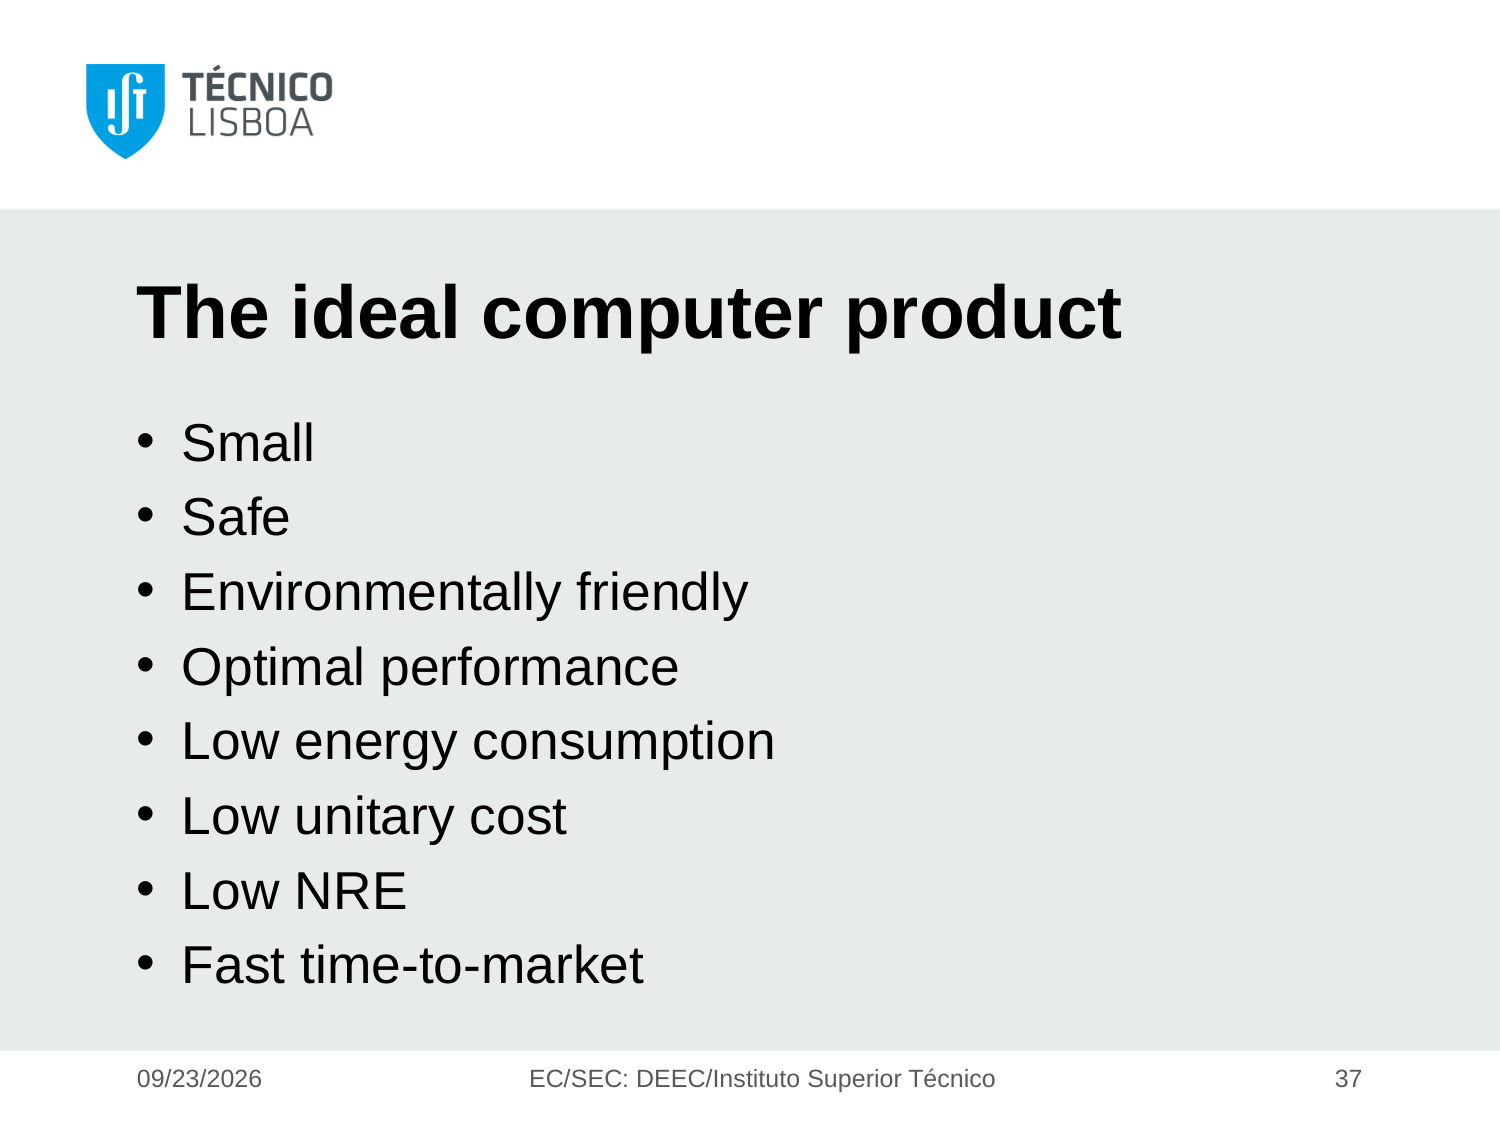

# The ideal computer product
Small
Safe
Environmentally friendly
Optimal performance
Low energy consumption
Low unitary cost
Low NRE
Fast time-to-market
EC/SEC: DEEC/Instituto Superior Técnico